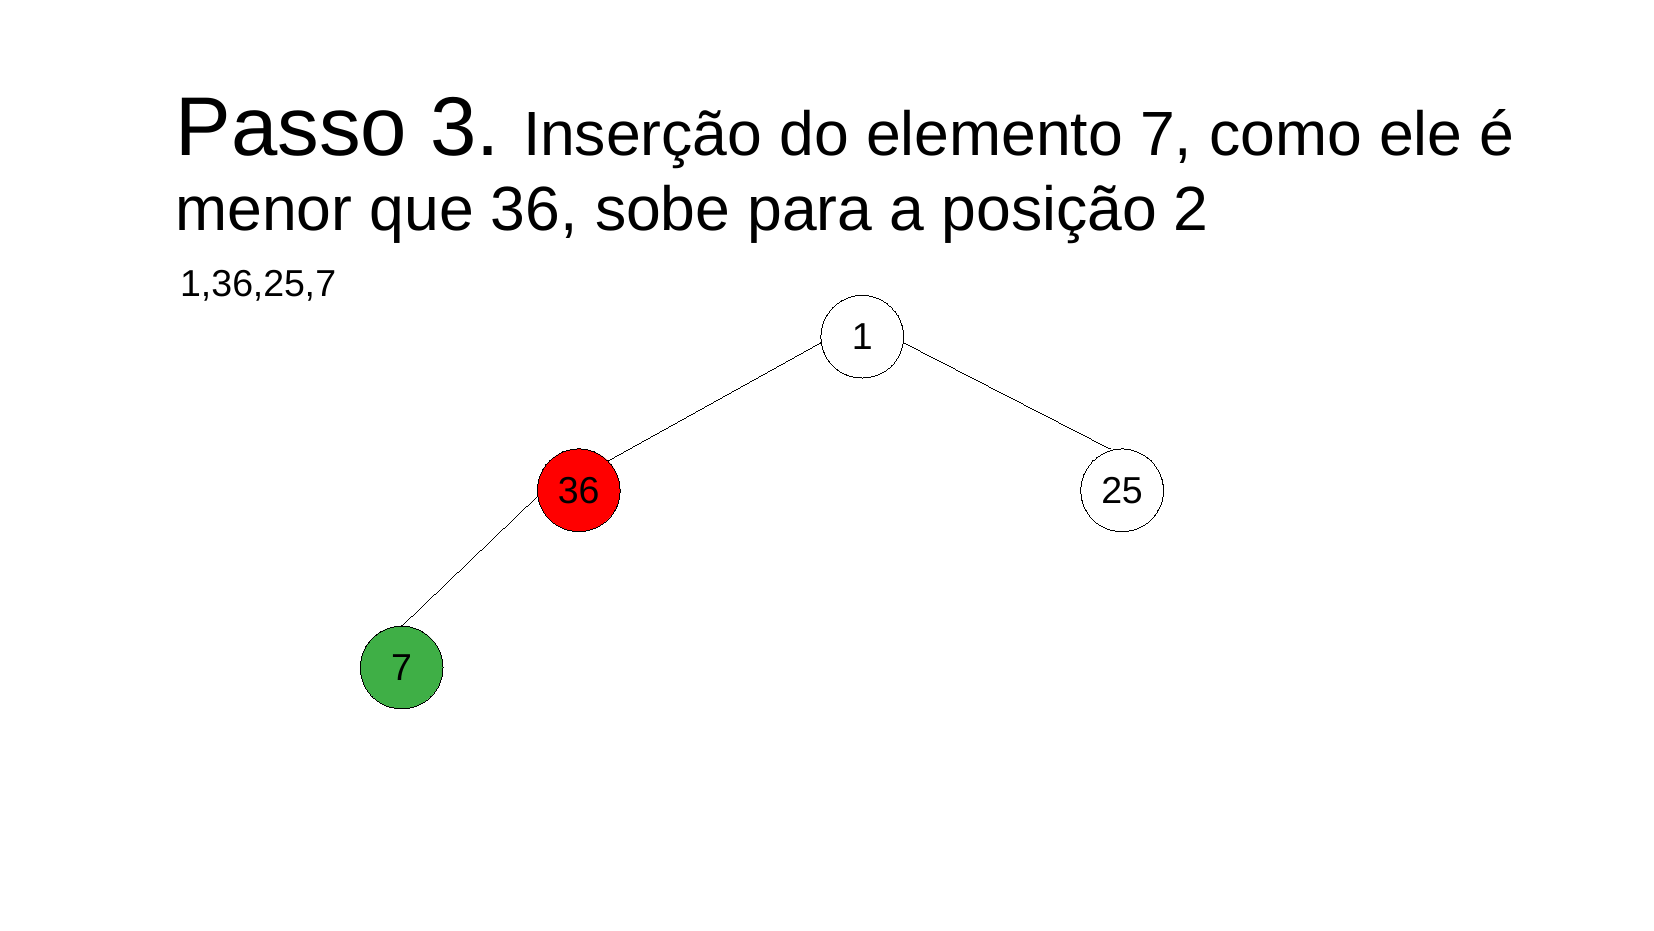

Passo 3. Inserção do elemento 7, como ele é menor que 36, sobe para a posição 2
1,36,25,7
1
36
25
7